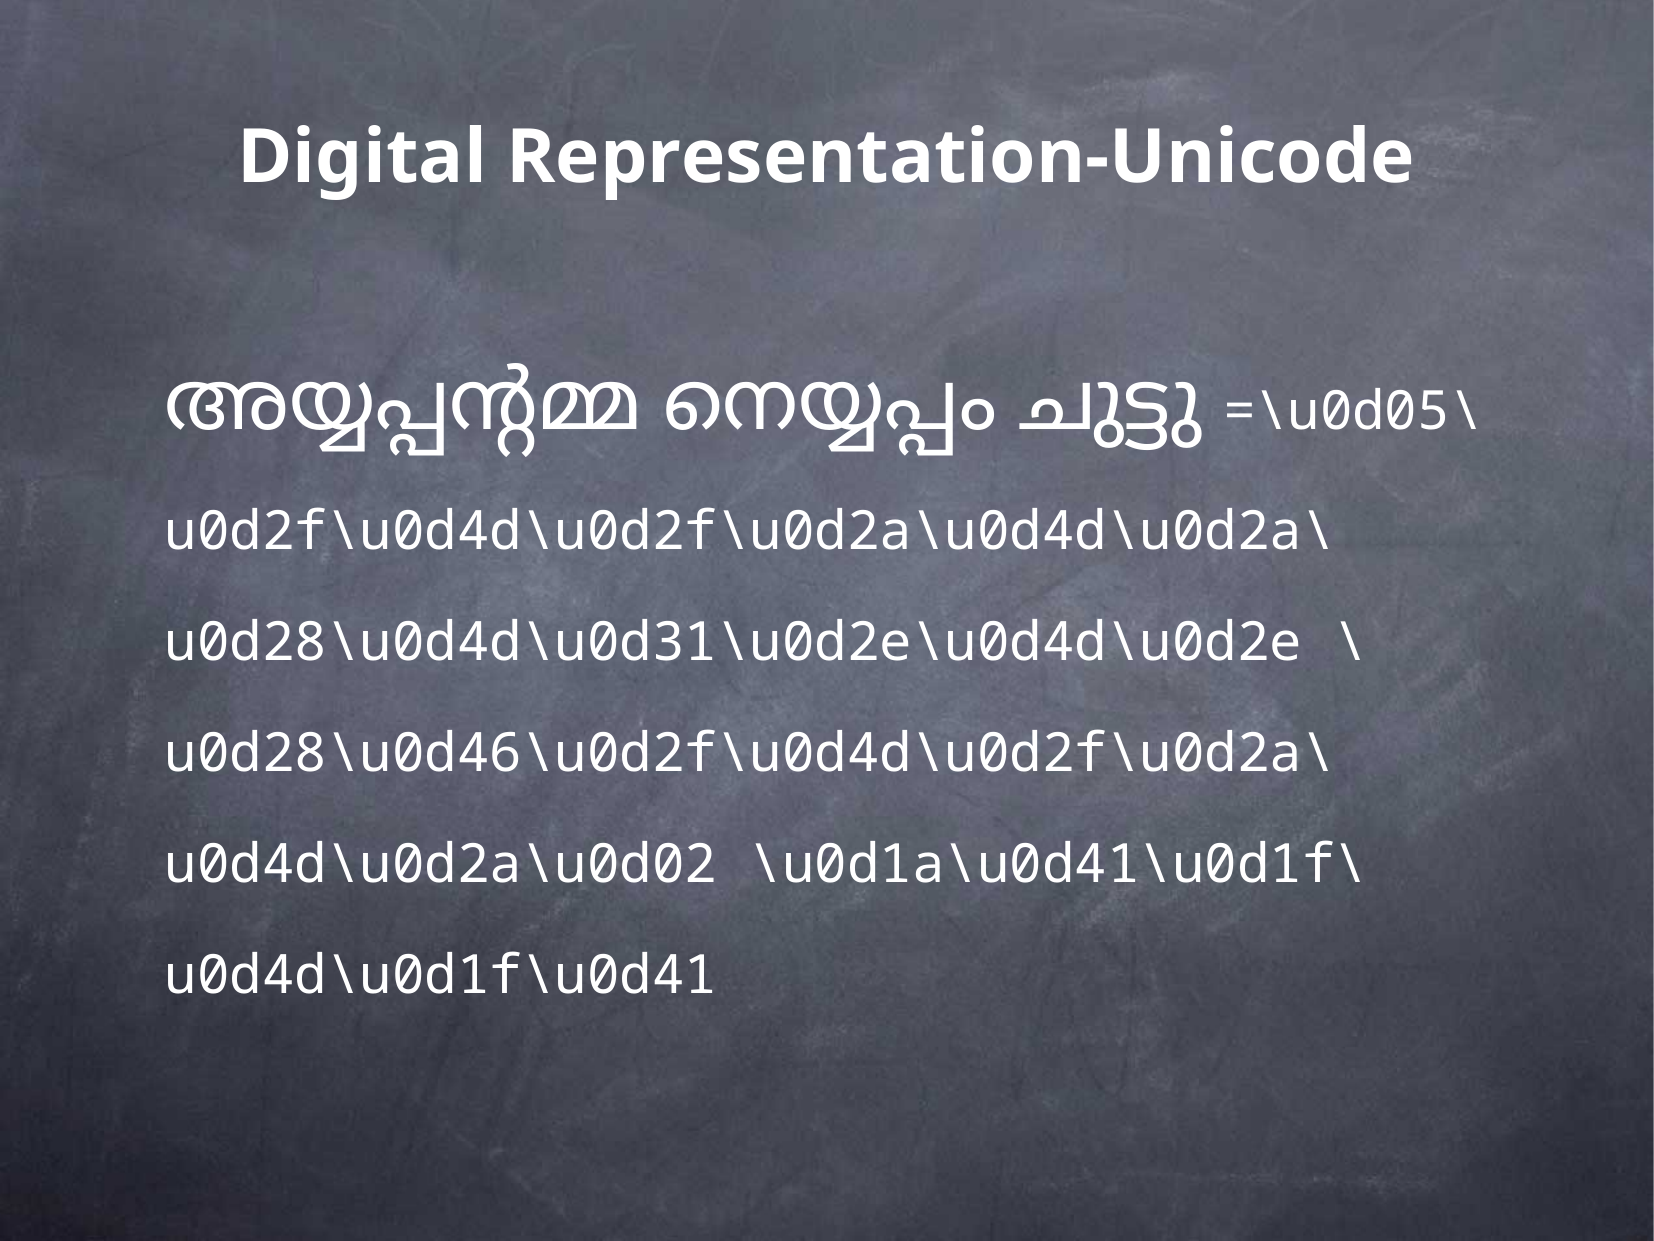

# Digital Representation-Unicode
അയ്യപ്പന്റമ്മ നെയ്യപ്പം ചുട്ടു =\u0d05\u0d2f\u0d4d\u0d2f\u0d2a\u0d4d\u0d2a\u0d28\u0d4d\u0d31\u0d2e\u0d4d\u0d2e \u0d28\u0d46\u0d2f\u0d4d\u0d2f\u0d2a\u0d4d\u0d2a\u0d02 \u0d1a\u0d41\u0d1f\u0d4d\u0d1f\u0d41